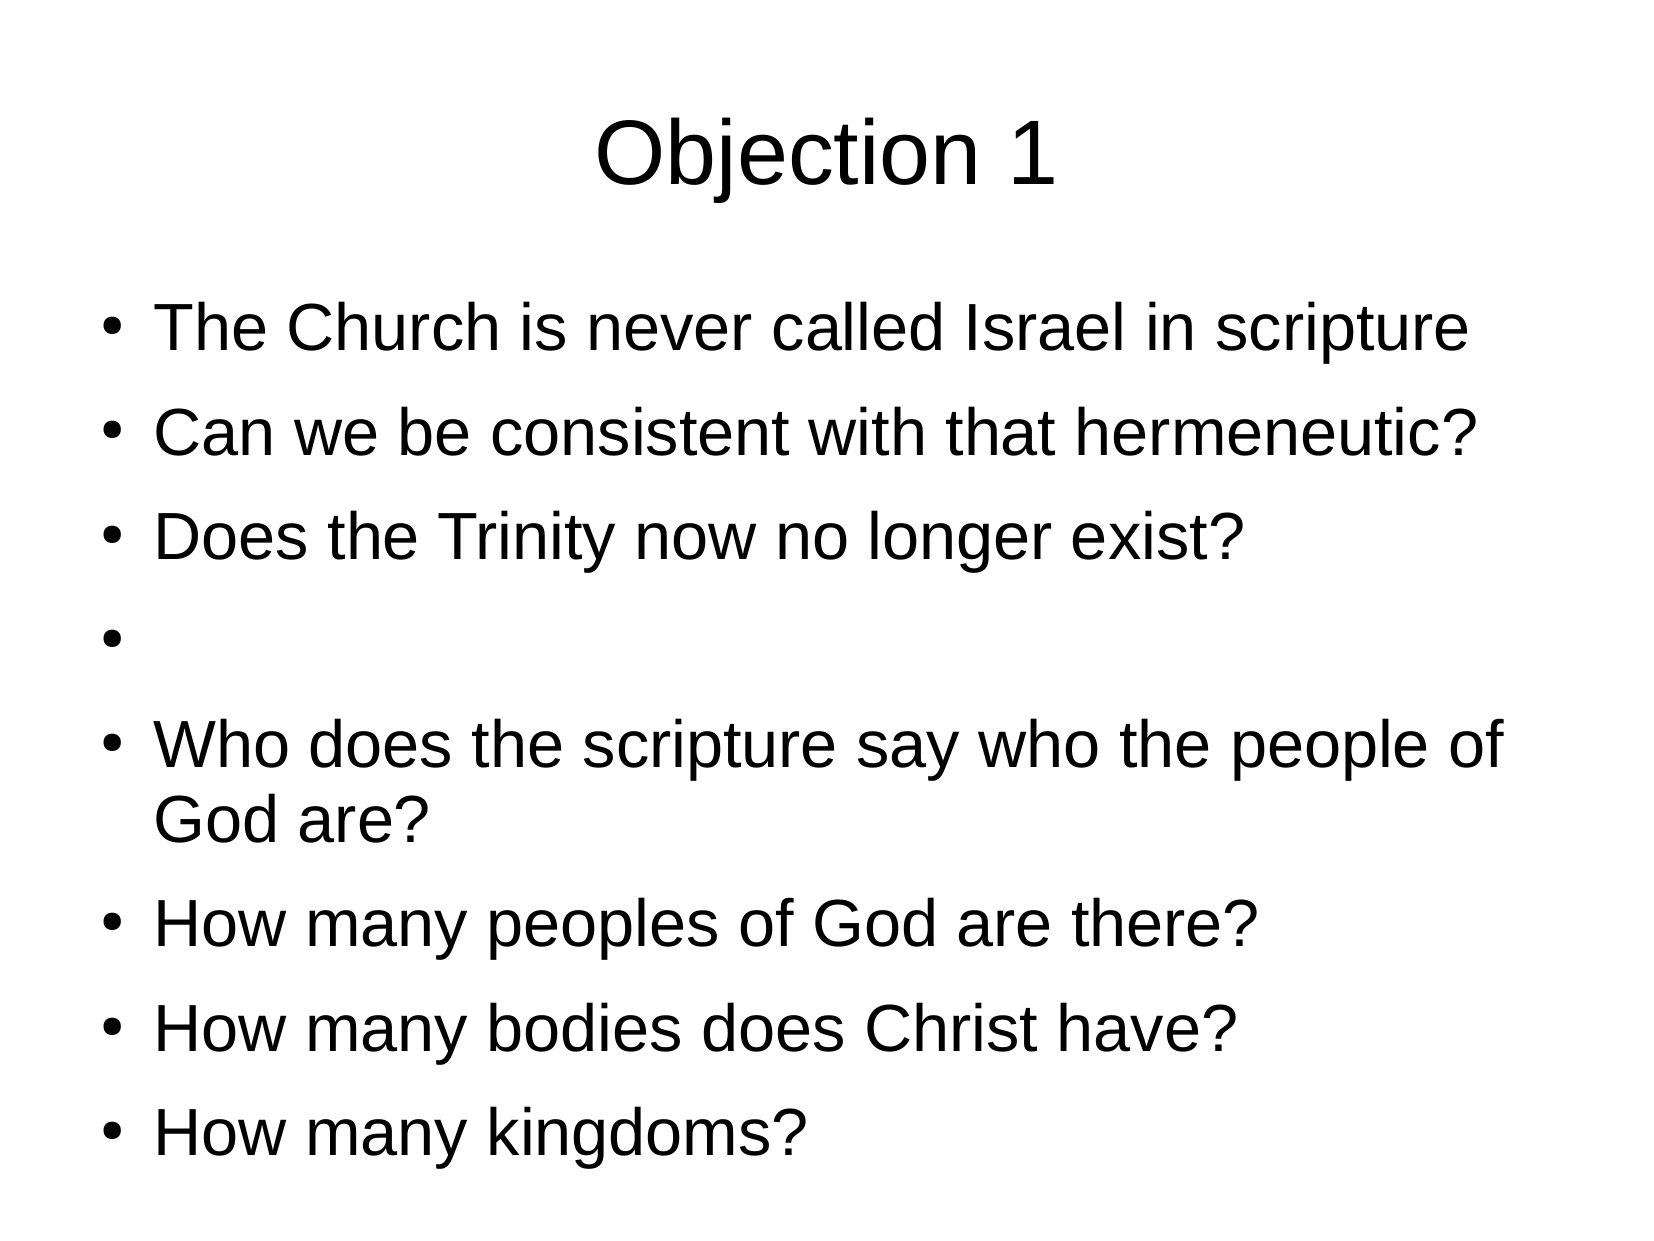

# Objection 1
The Church is never called Israel in scripture
Can we be consistent with that hermeneutic?
Does the Trinity now no longer exist?
Who does the scripture say who the people of God are?
How many peoples of God are there?
How many bodies does Christ have?
How many kingdoms?